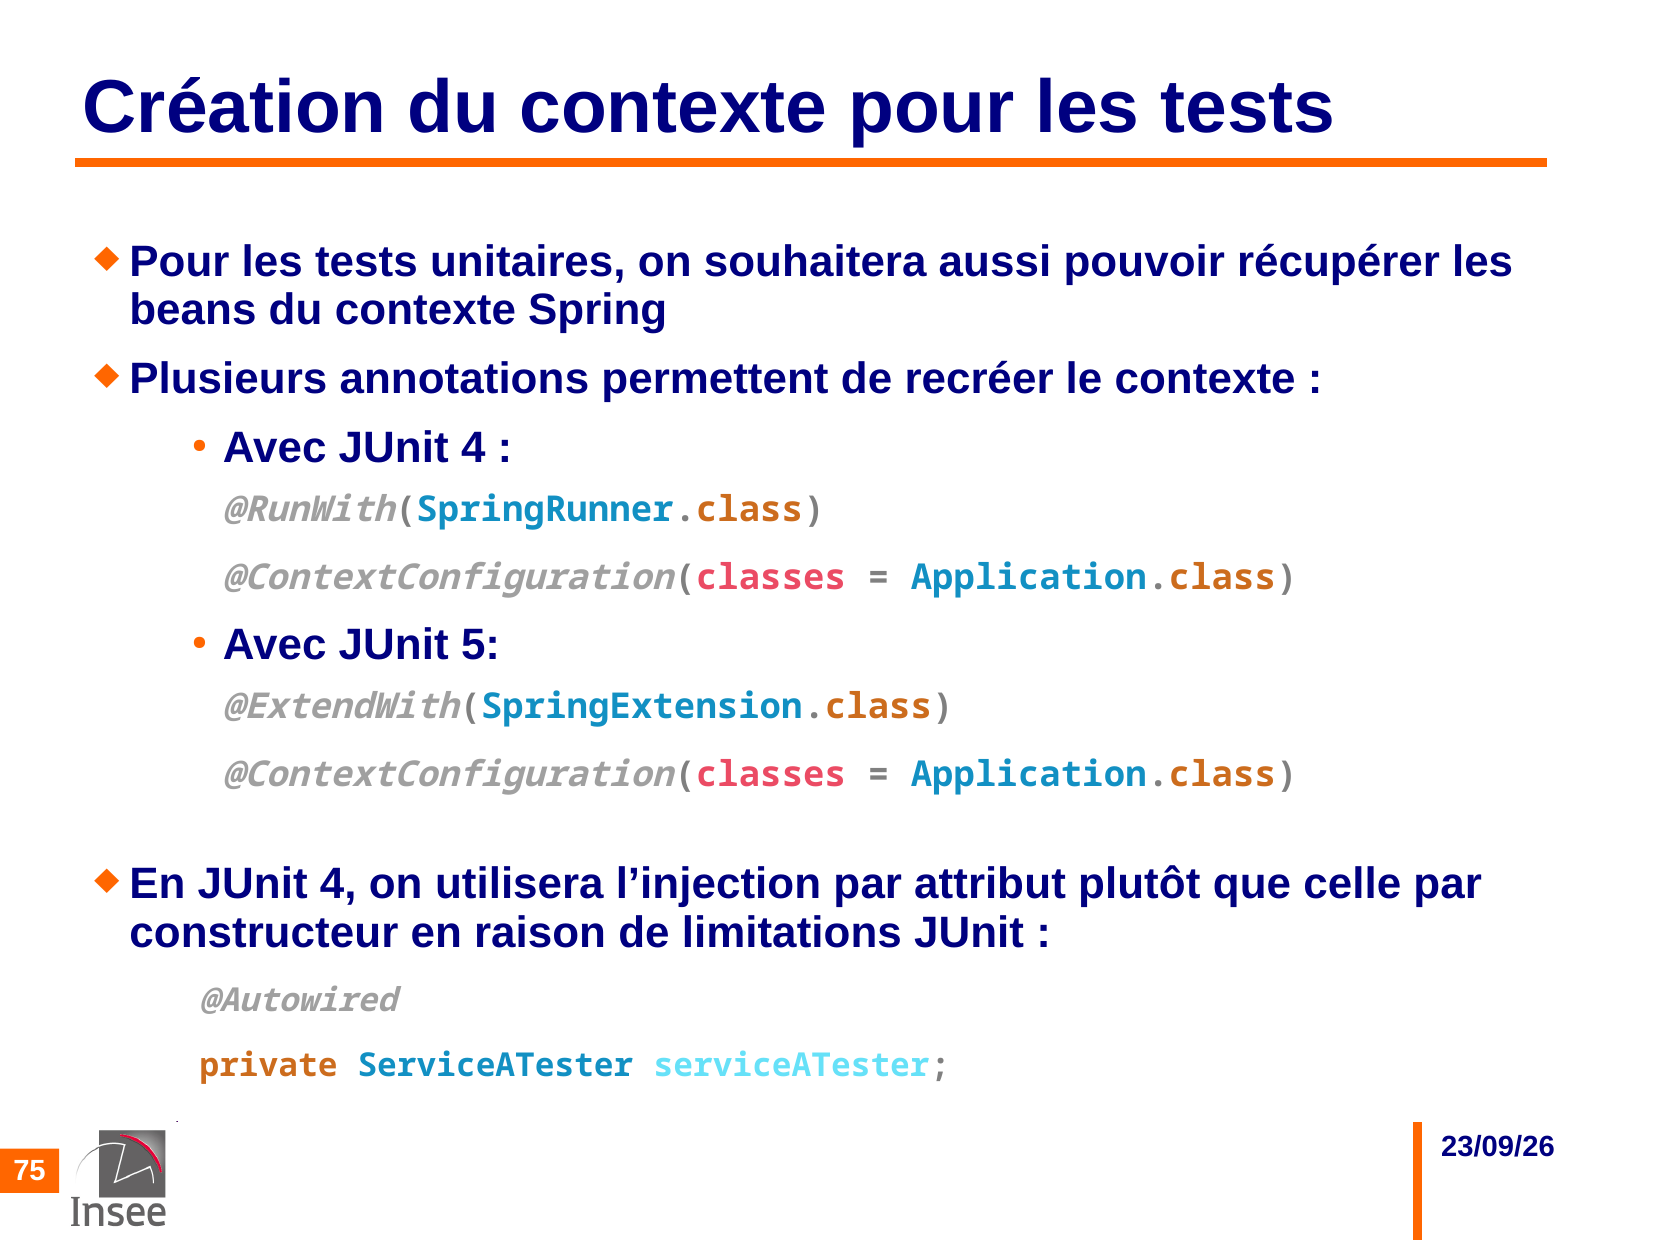

# Création du contexte pour les tests
Pour les tests unitaires, on souhaitera aussi pouvoir récupérer les beans du contexte Spring
Plusieurs annotations permettent de recréer le contexte :
Avec JUnit 4 :
@RunWith(SpringRunner.class)
@ContextConfiguration(classes = Application.class)
Avec JUnit 5:
@ExtendWith(SpringExtension.class)
@ContextConfiguration(classes = Application.class)
En JUnit 4, on utilisera l’injection par attribut plutôt que celle par constructeur en raison de limitations JUnit :
@Autowired
private ServiceATester serviceATester;
75